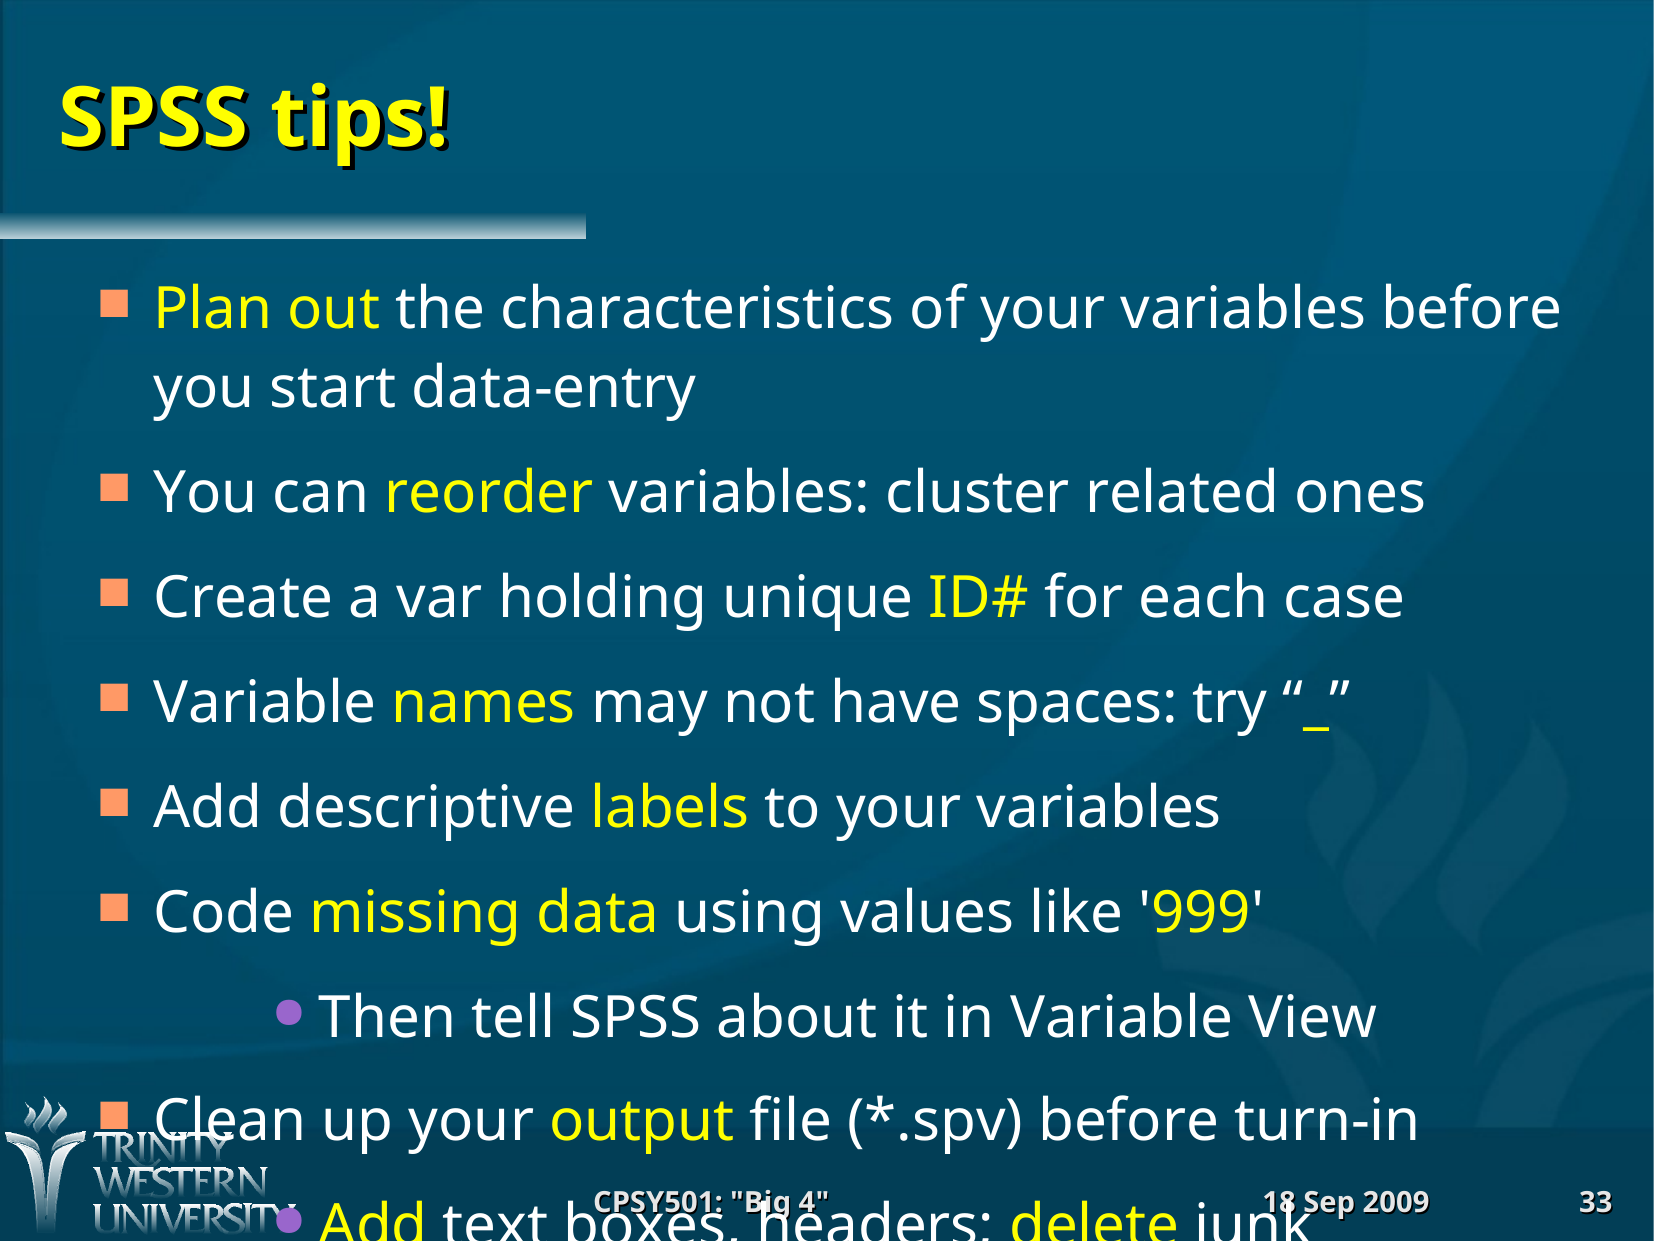

# SPSS tips!
Plan out the characteristics of your variables before you start data-entry
You can reorder variables: cluster related ones
Create a var holding unique ID# for each case
Variable names may not have spaces: try “_”
Add descriptive labels to your variables
Code missing data using values like '999'
Then tell SPSS about it in Variable View
Clean up your output file (*.spv) before turn-in
Add text boxes, headers; delete junk
CPSY501: "Big 4"
18 Sep 2009
33